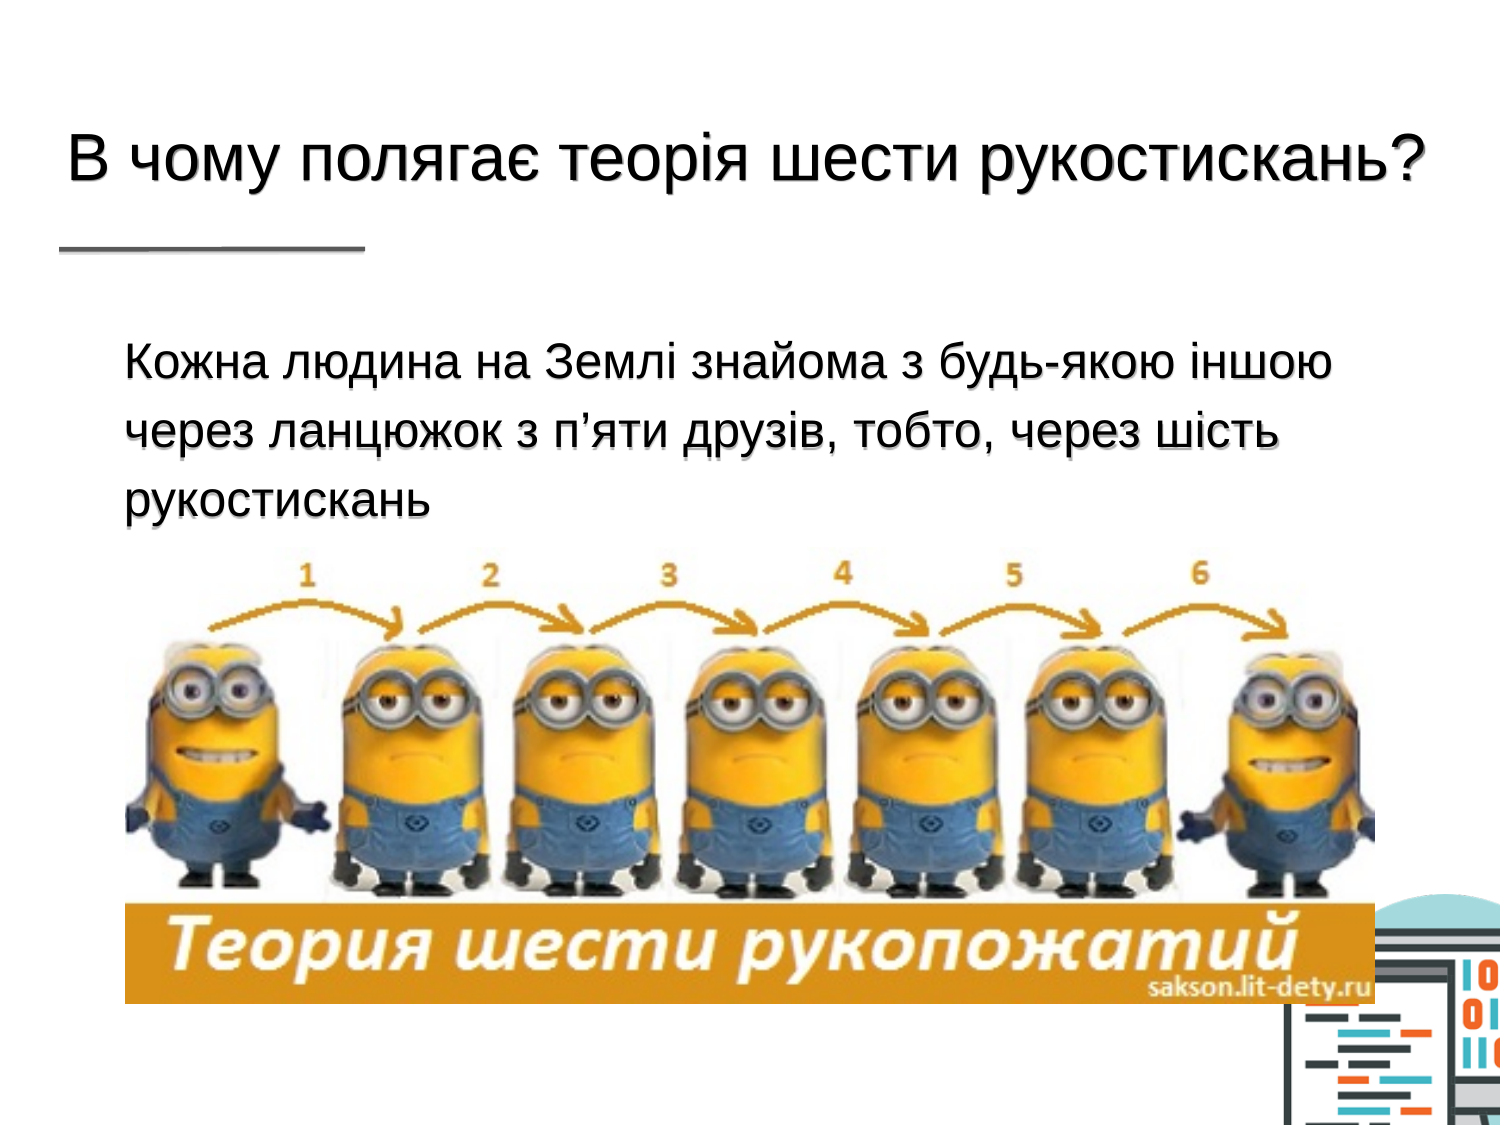

В чому полягає теорія шести рукостискань?
# Кожна людина на Землі знайома з будь-якою іншою через ланцюжок з п’яти друзів, тобто, через шість рукостискань